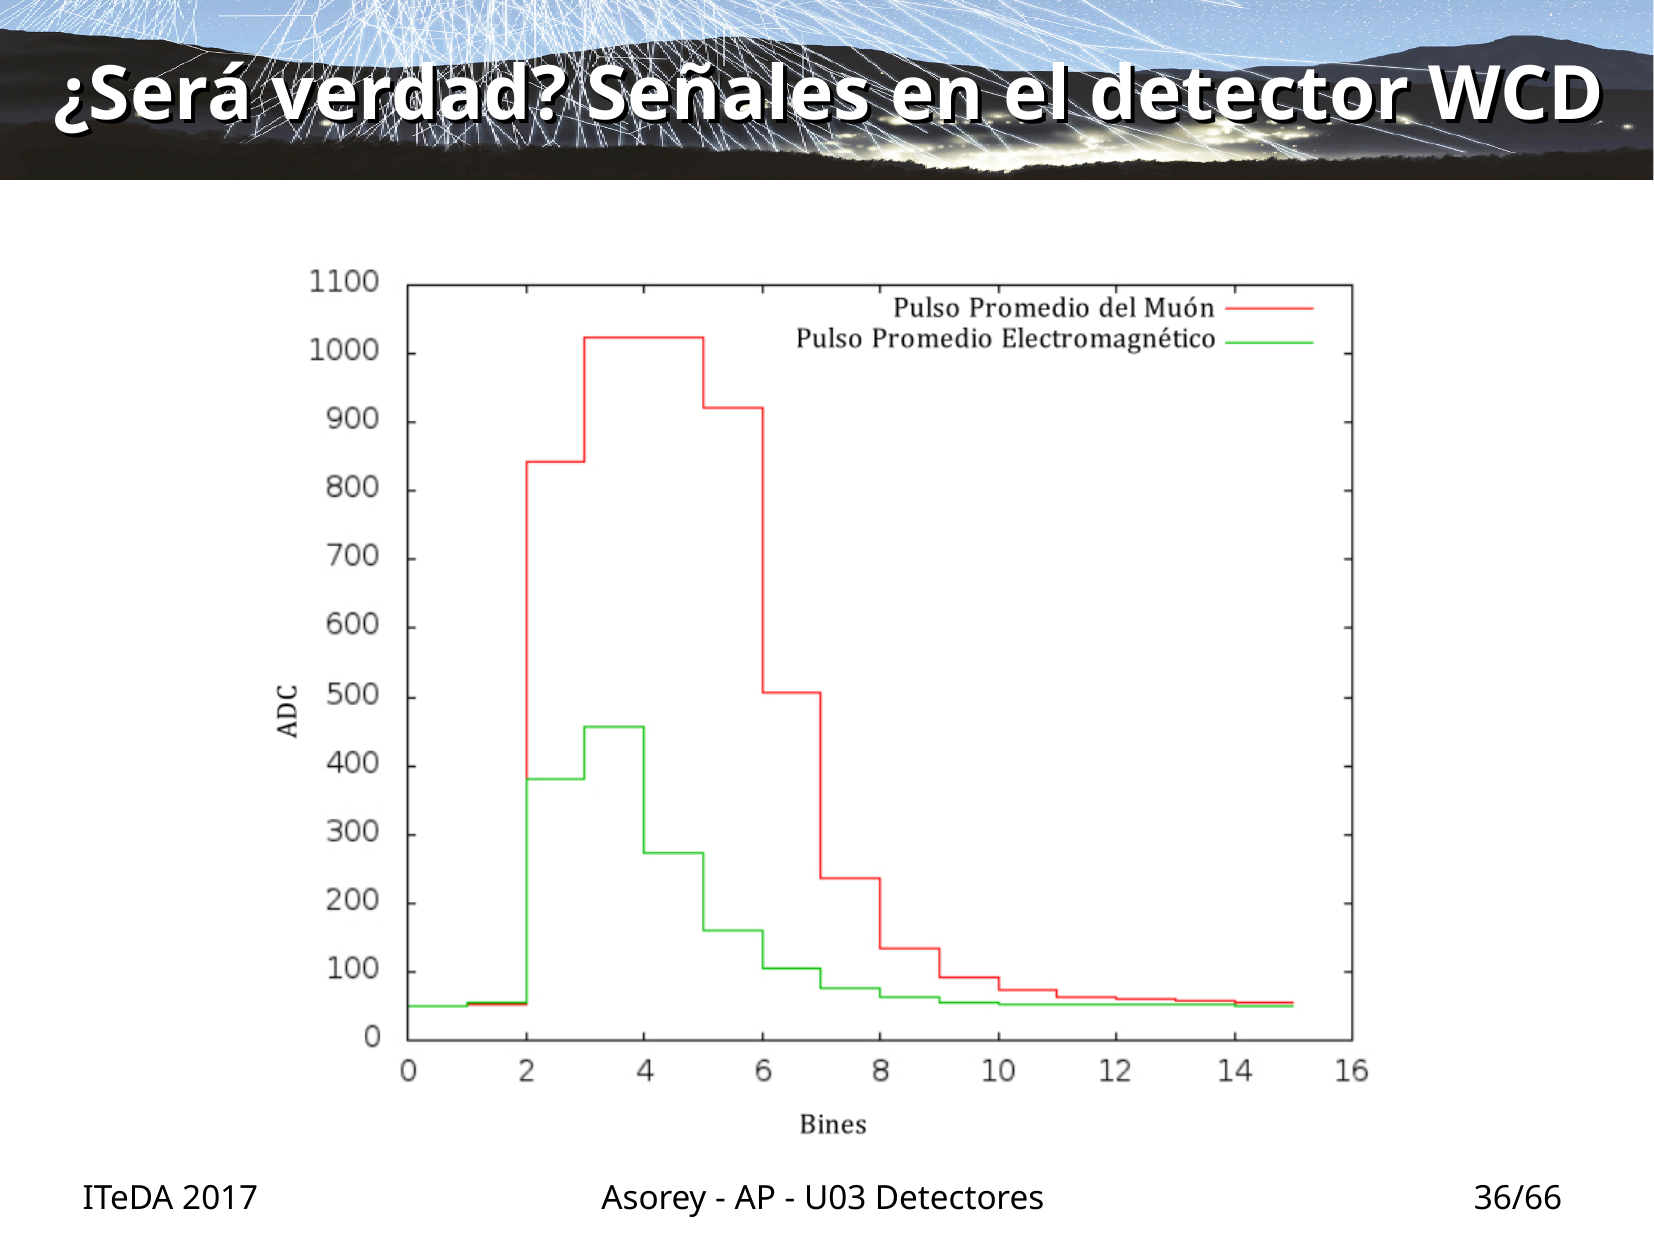

# ¿Será verdad? Señales en el detector WCD
ITeDA 2017
Asorey - AP - U03 Detectores
36